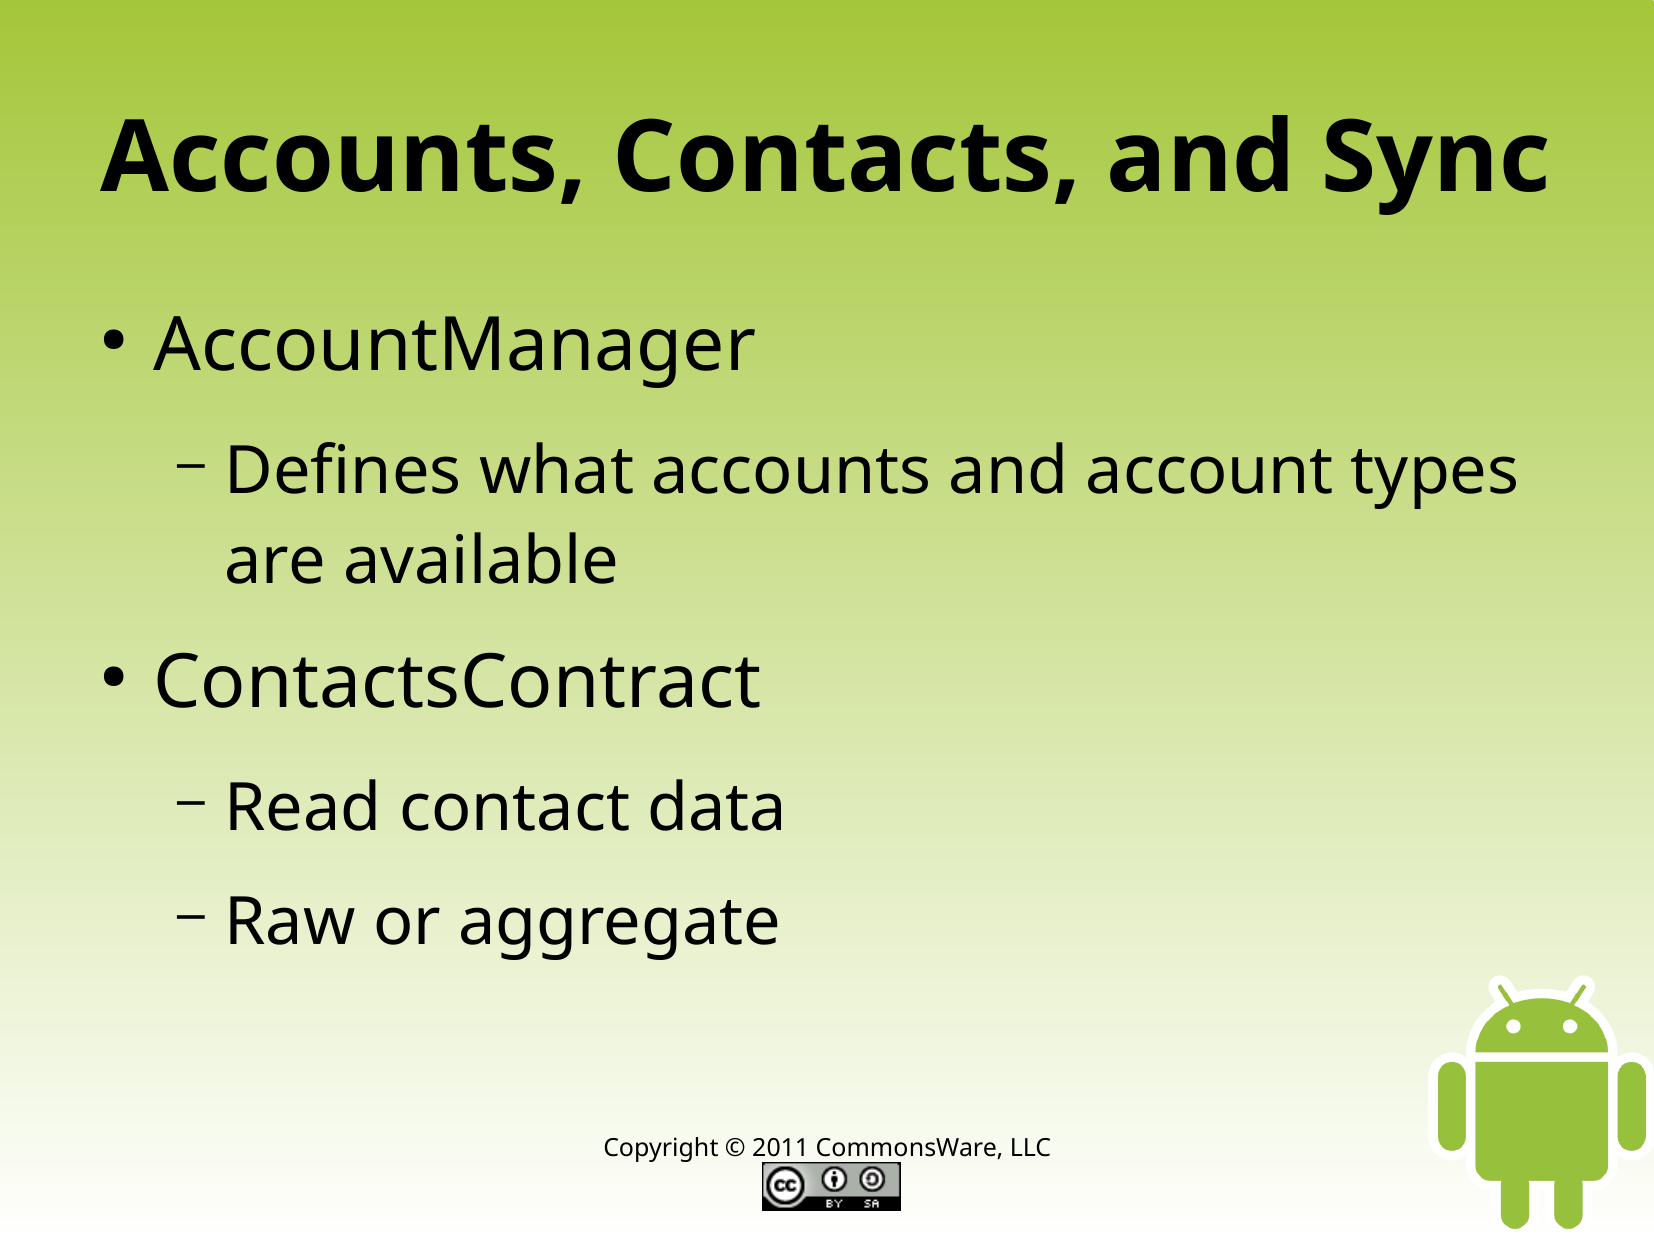

# Accounts, Contacts, and Sync
AccountManager
Defines what accounts and account types are available
ContactsContract
Read contact data
Raw or aggregate